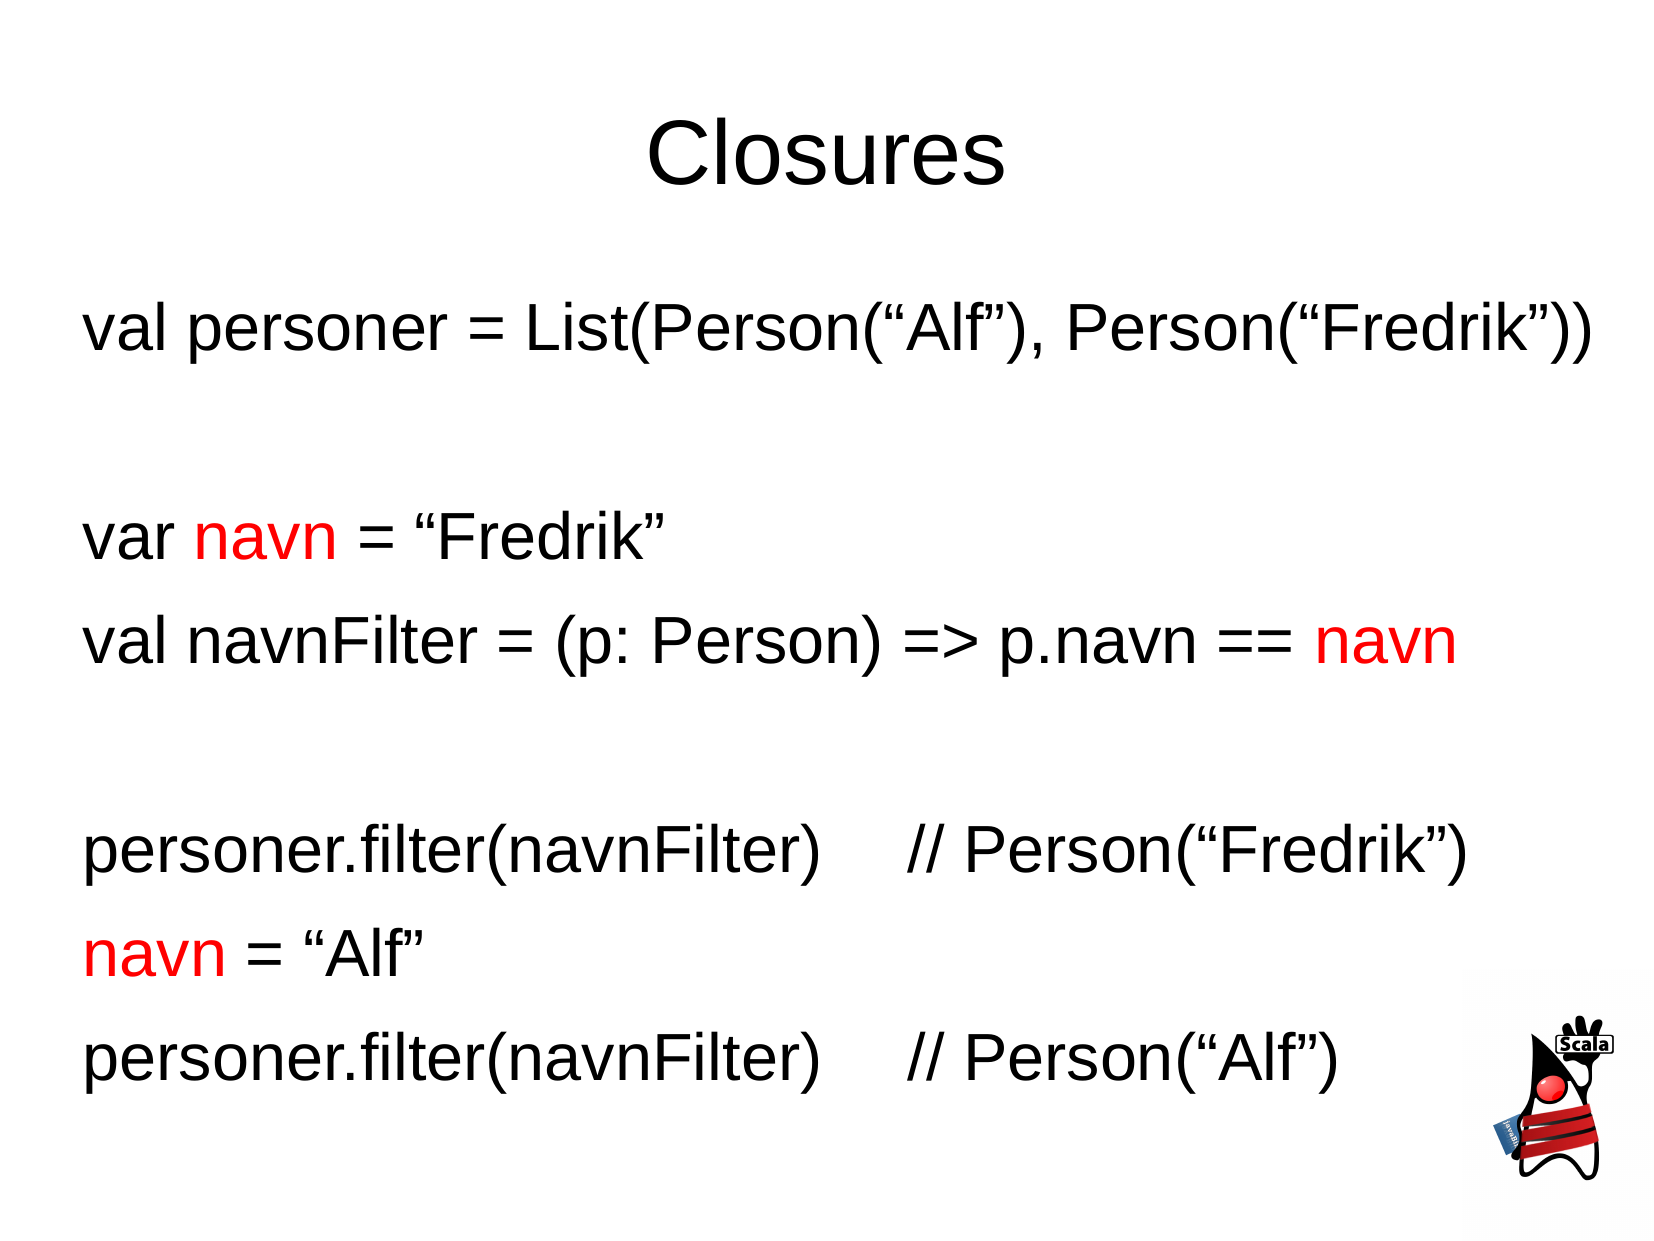

# Closures
val personer = List(Person(“Alf”), Person(“Fredrik”))
var navn = “Fredrik”
val navnFilter = (p: Person) => p.navn == navn
personer.filter(navnFilter)		// Person(“Fredrik”)
navn = “Alf”
personer.filter(navnFilter)		// Person(“Alf”)